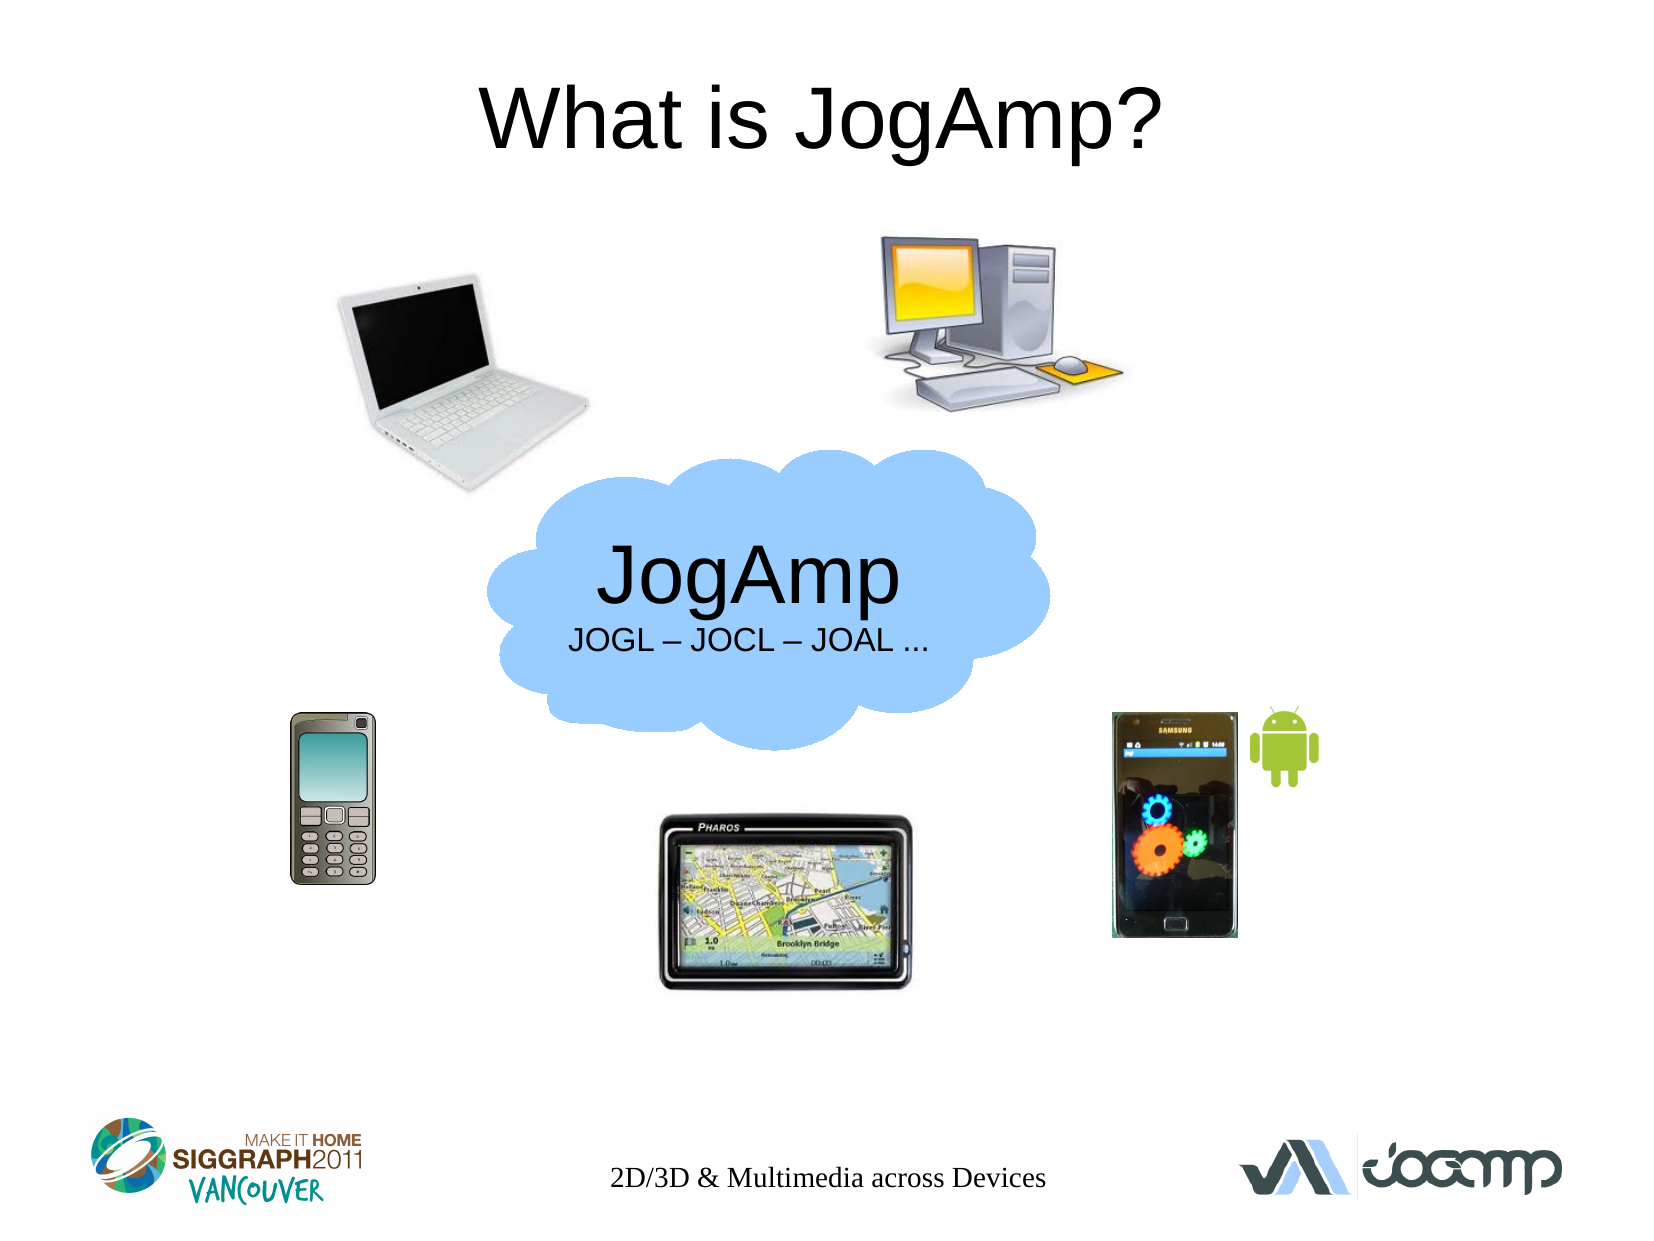

# What is JogAmp?
JogAmp
JOGL – JOCL – JOAL ...
2D/3D & Multimedia across Devices